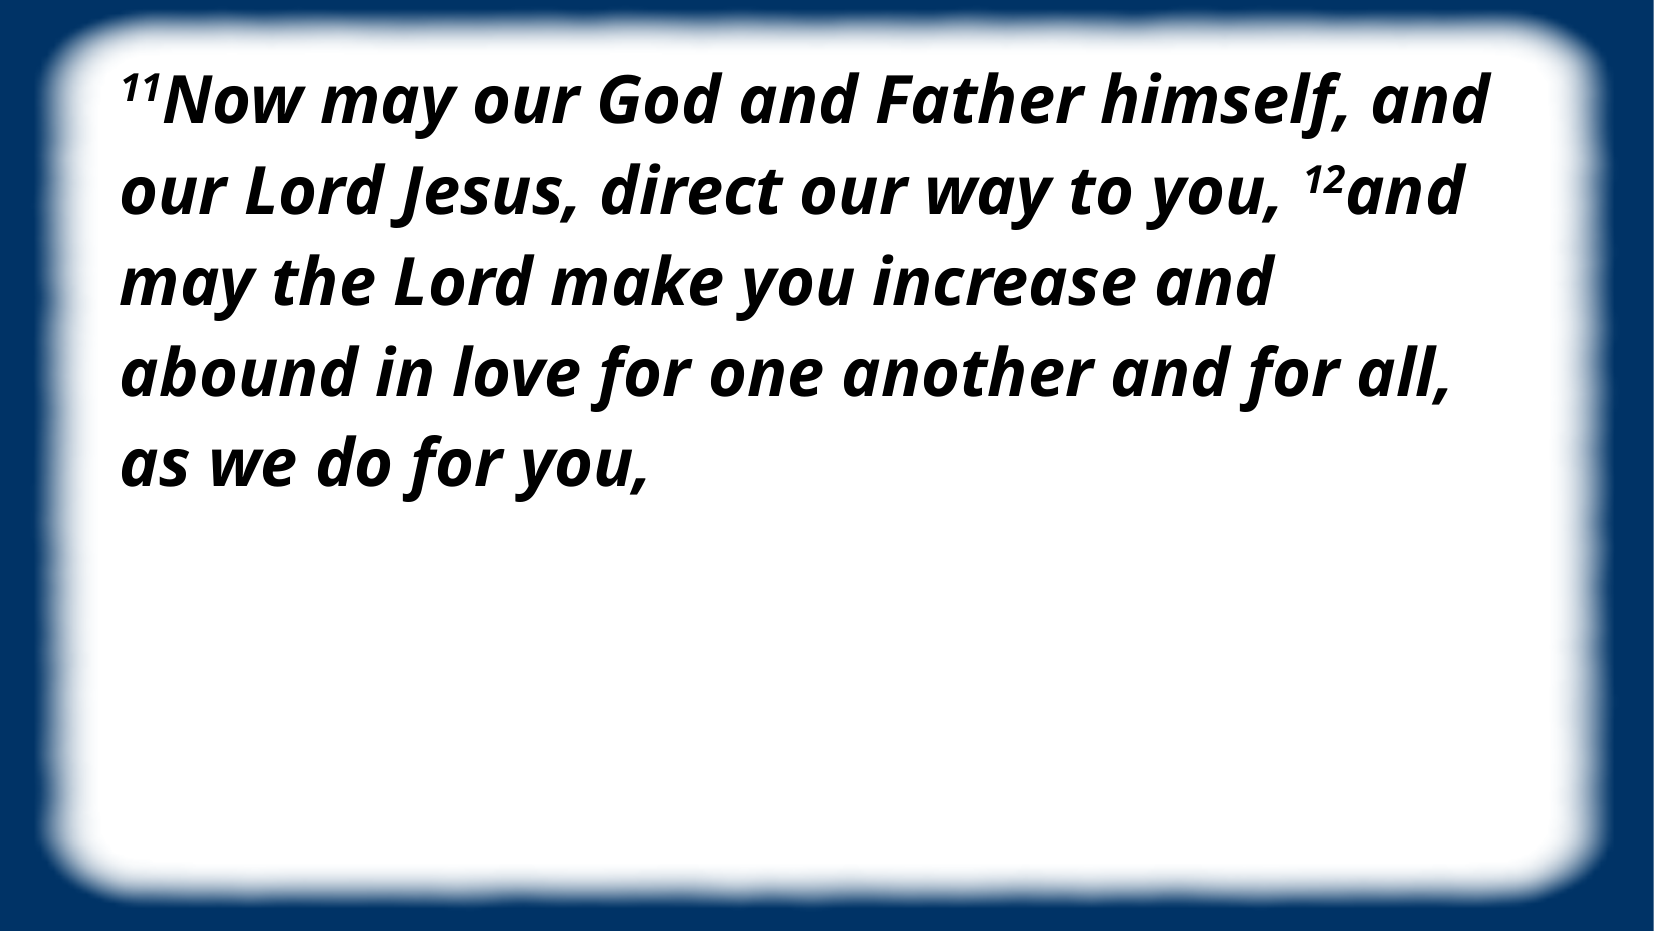

11Now may our God and Father himself, and our Lord Jesus, direct our way to you, 12and may the Lord make you increase and abound in love for one another and for all, as we do for you,